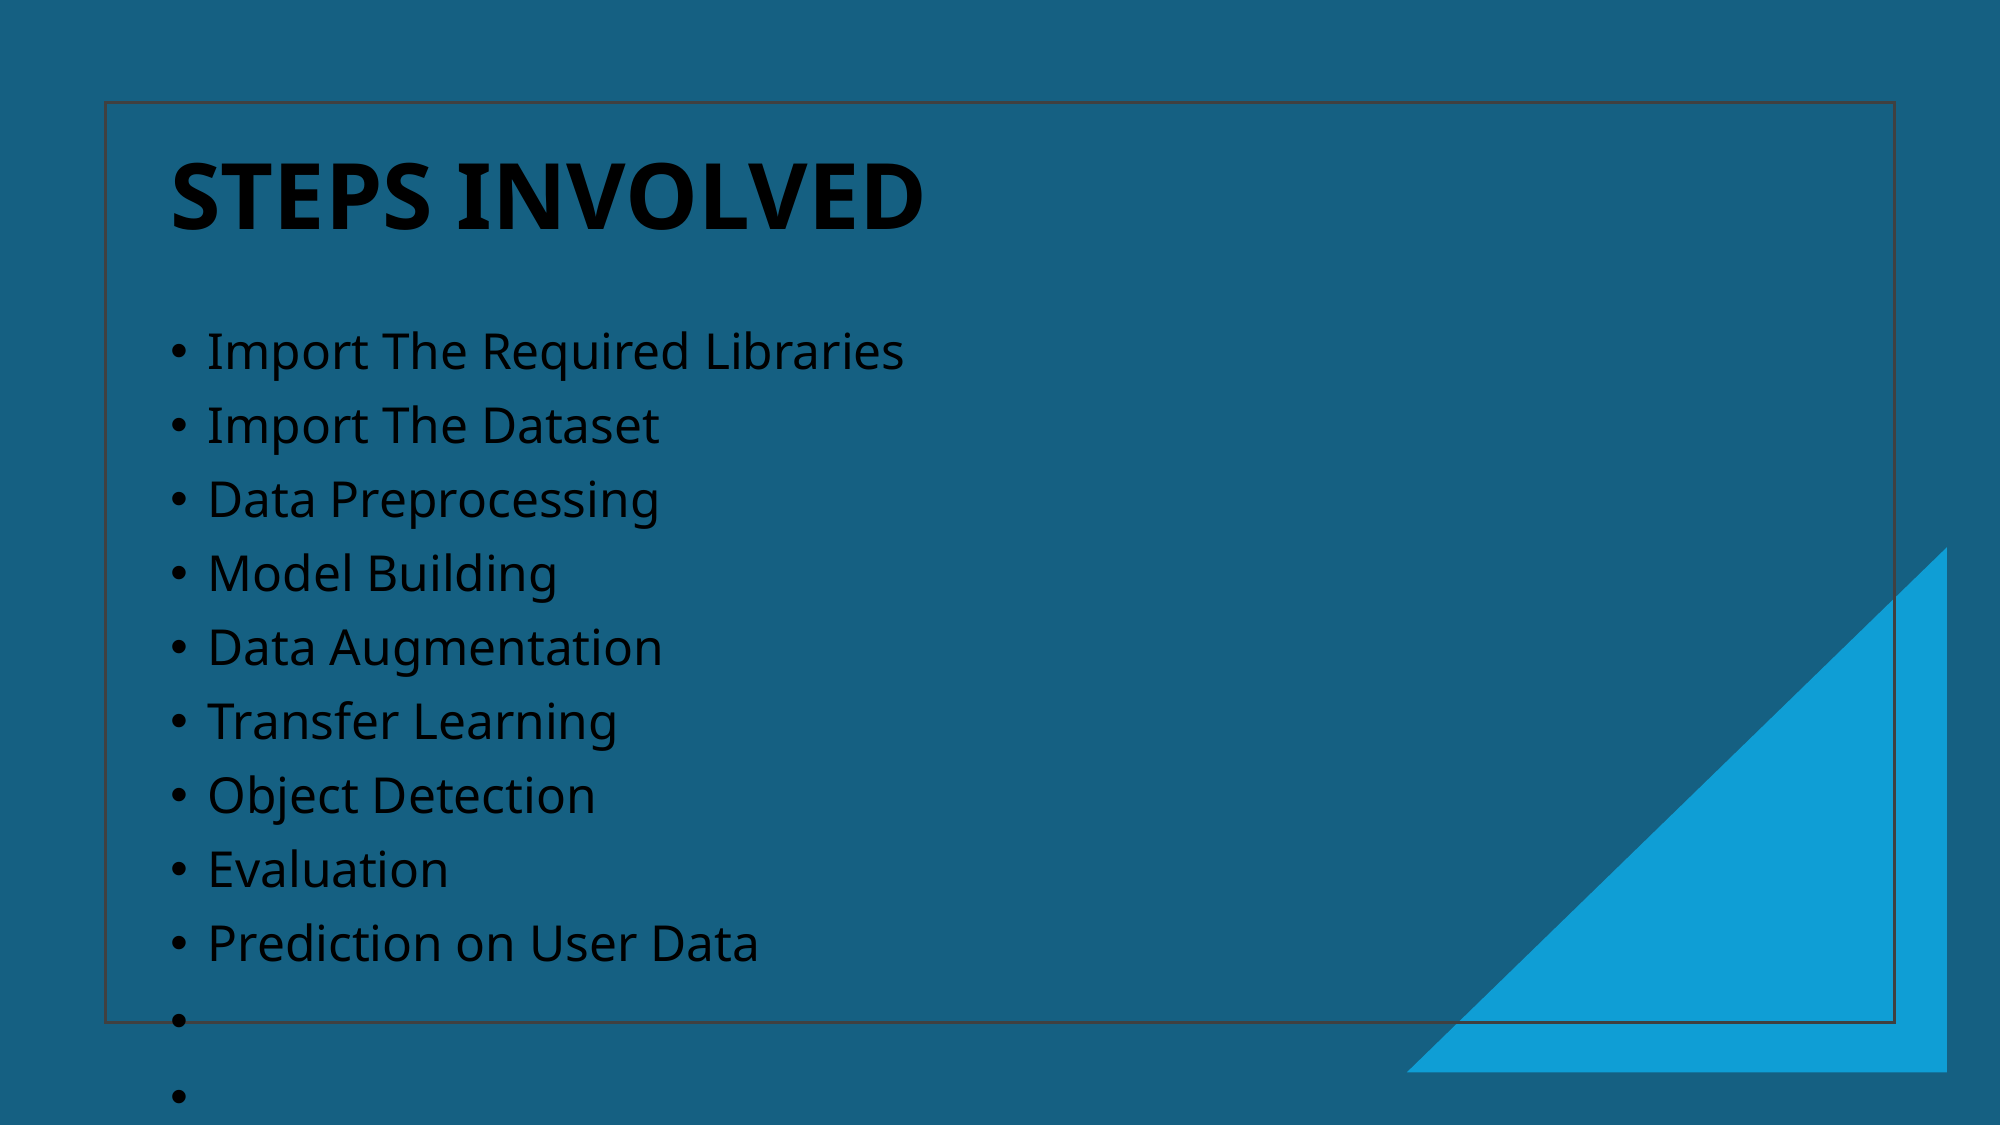

# STEPS INVOLVED
Import The Required Libraries
Import The Dataset
Data Preprocessing
Model Building
Data Augmentation
Transfer Learning
Object Detection
Evaluation
Prediction on User Data